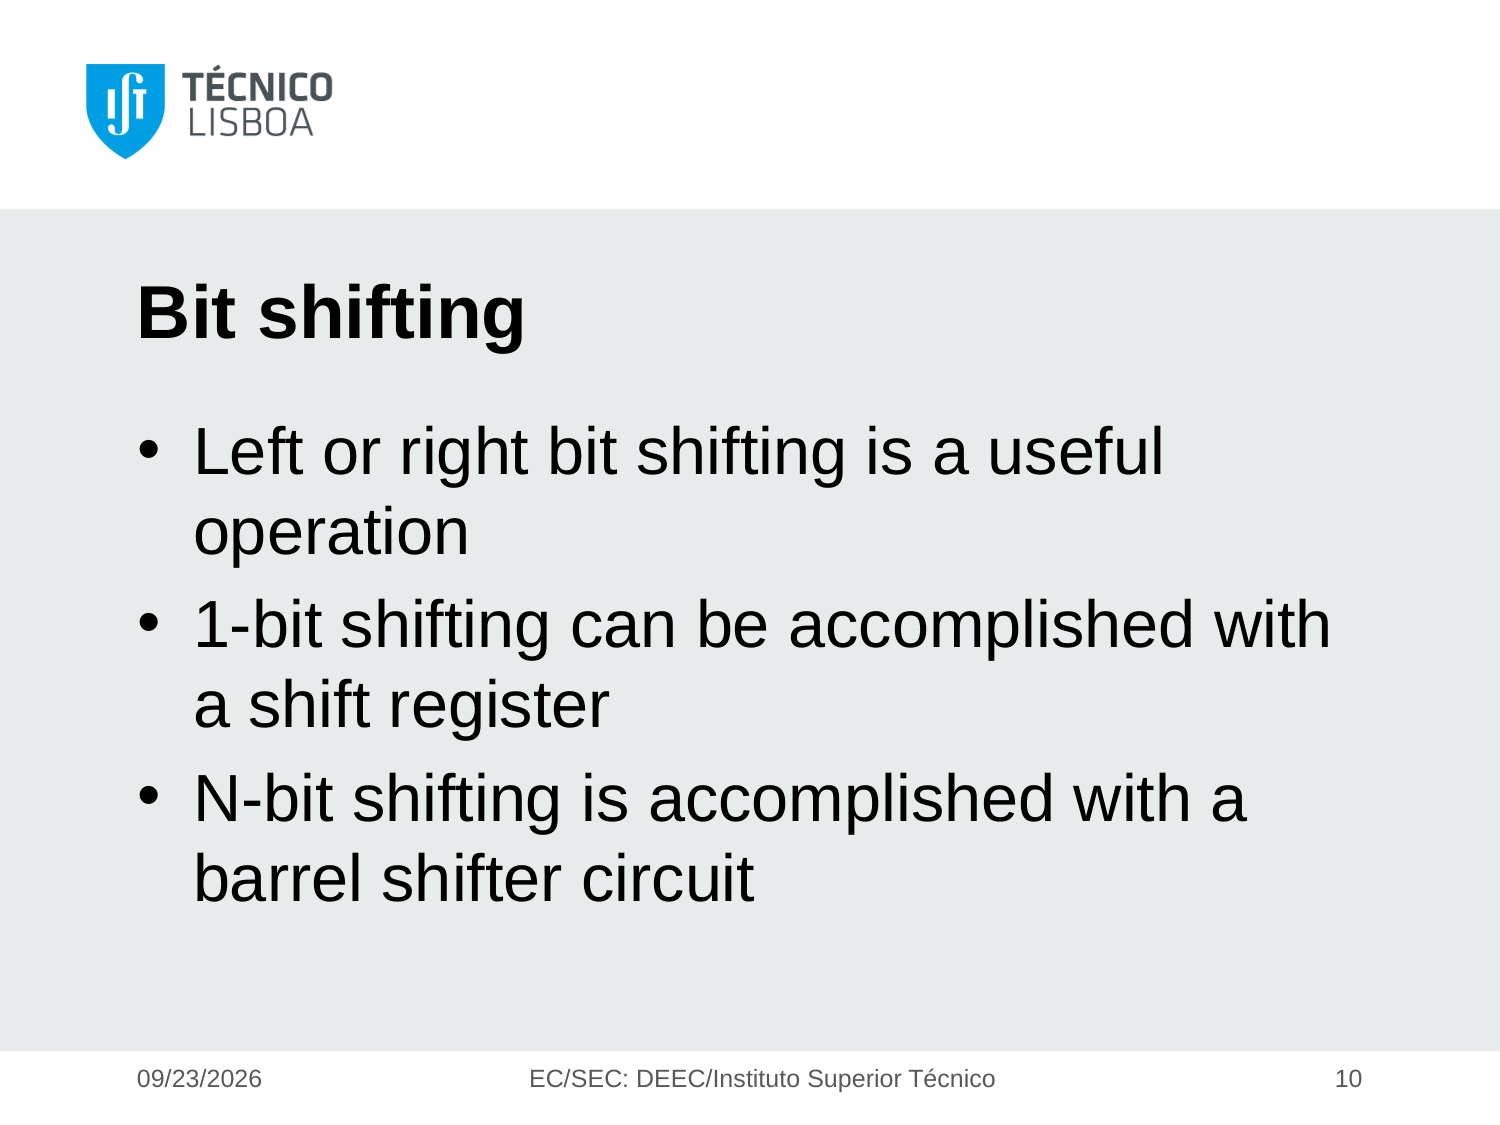

# Bit shifting
Left or right bit shifting is a useful operation
1-bit shifting can be accomplished with a shift register
N-bit shifting is accomplished with a barrel shifter circuit
EC/SEC: DEEC/Instituto Superior Técnico